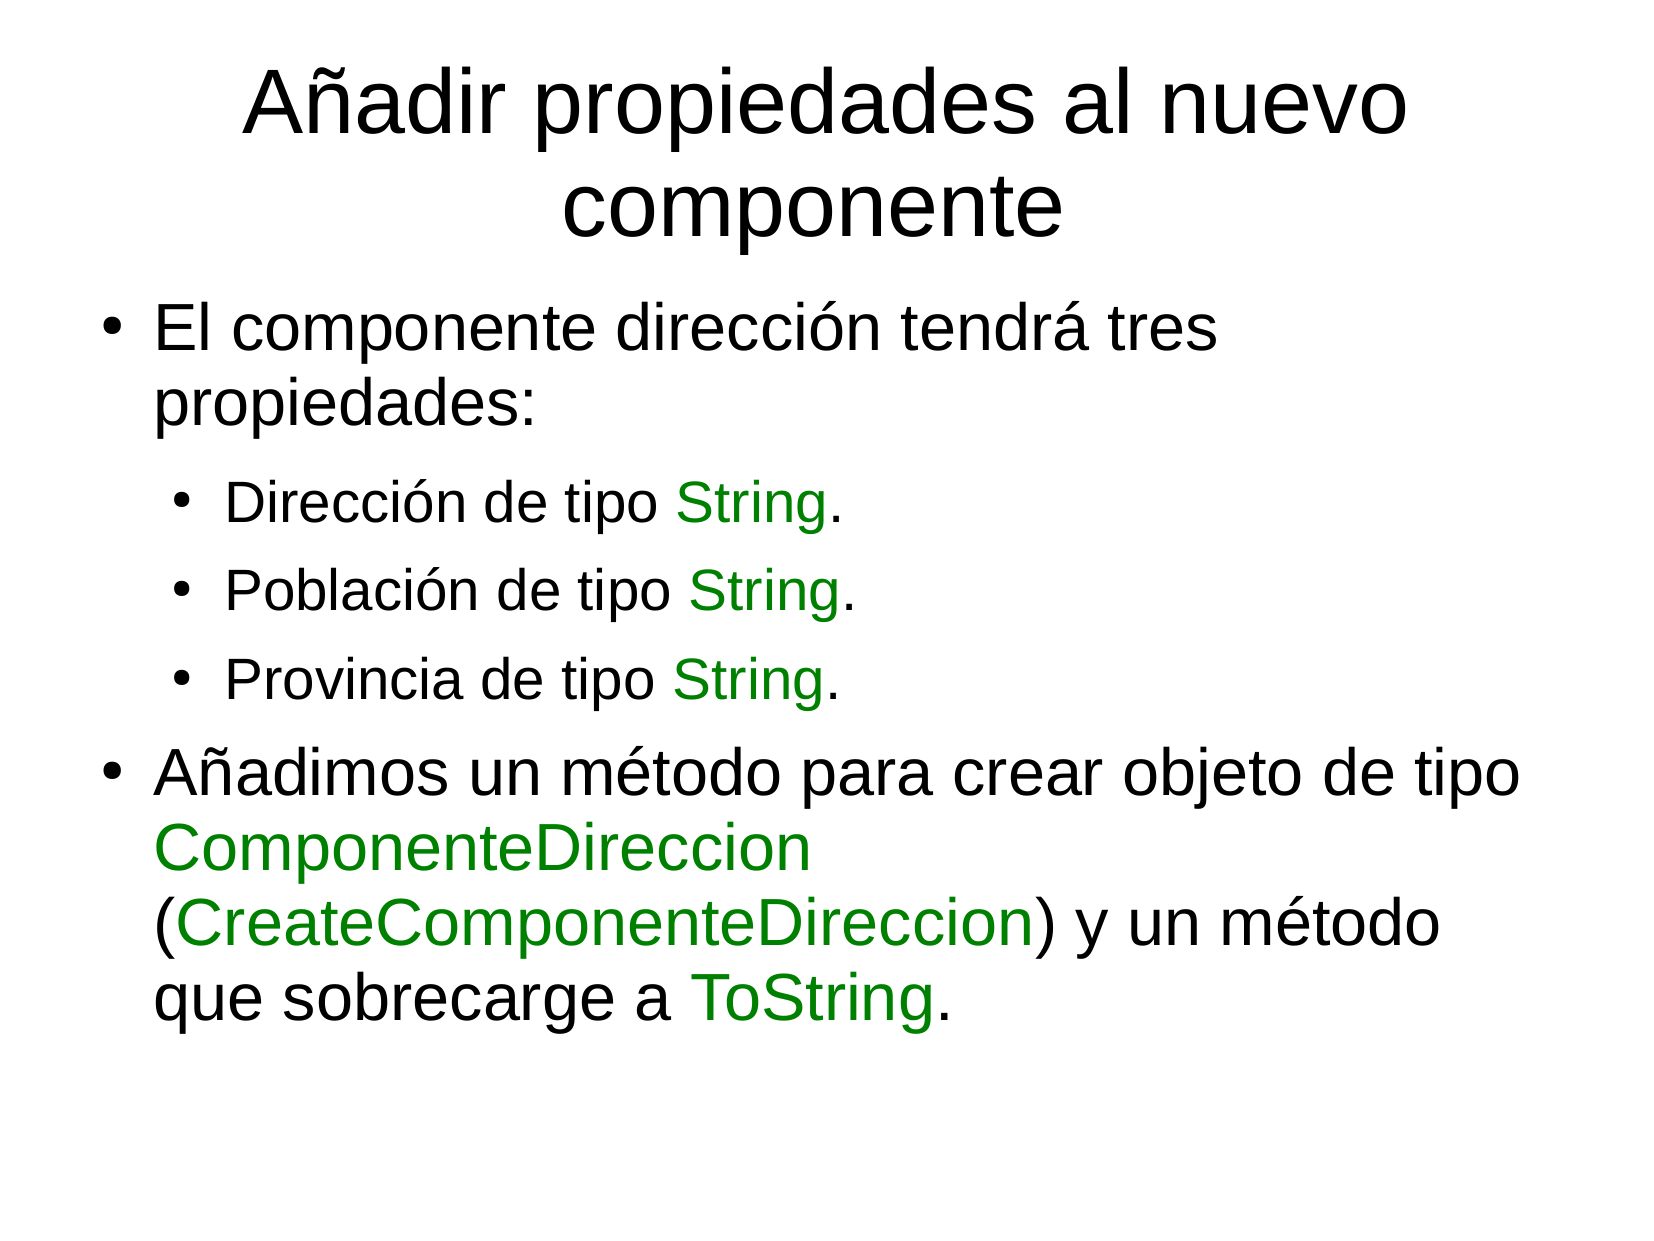

# Añadir propiedades al nuevo componente
El componente dirección tendrá tres propiedades:
Dirección de tipo String.
Población de tipo String.
Provincia de tipo String.
Añadimos un método para crear objeto de tipo ComponenteDireccion (CreateComponenteDireccion) y un método que sobrecarge a ToString.